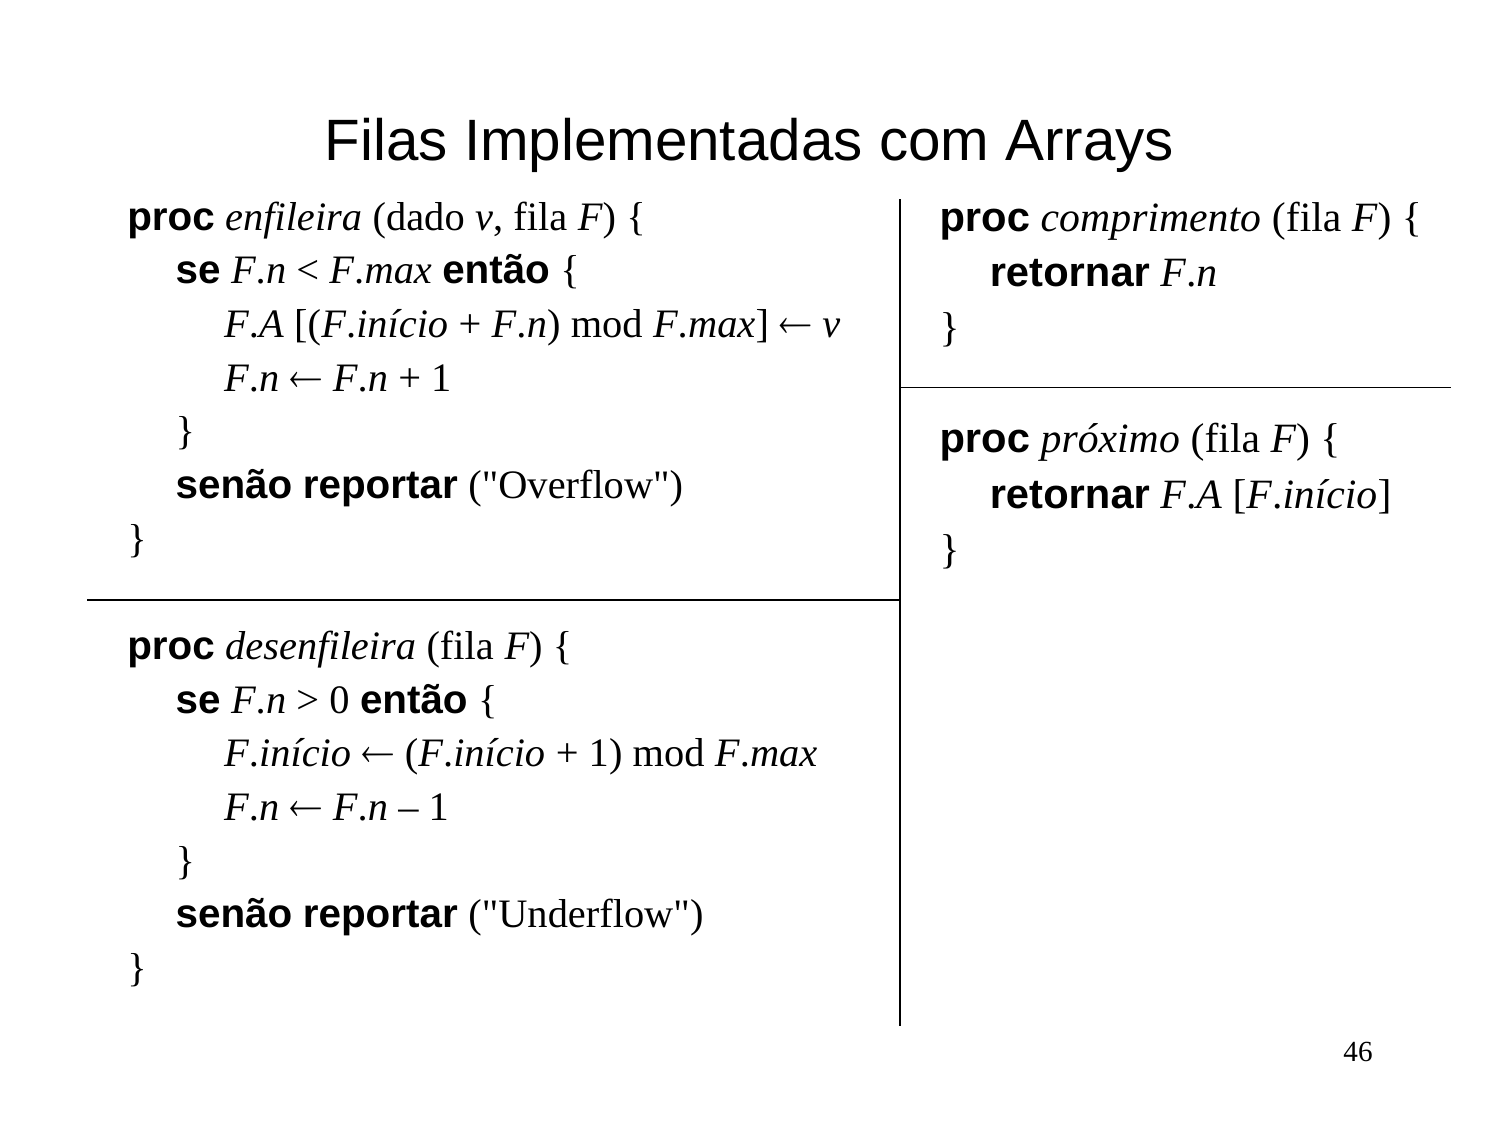

# Filas Implementadas com Arrays
proc enfileira (dado v, fila F) {
 se F.n < F.max então {
 F.A [(F.início + F.n) mod F.max]  v
 F.n  F.n + 1
 }
 senão reportar ("Overflow")
}
proc desenfileira (fila F) {
 se F.n > 0 então {
 F.início  (F.início + 1) mod F.max
 F.n  F.n – 1
 }
 senão reportar ("Underflow")
}
proc comprimento (fila F) {
 retornar F.n
}
proc próximo (fila F) {
 retornar F.A [F.início]
}
46